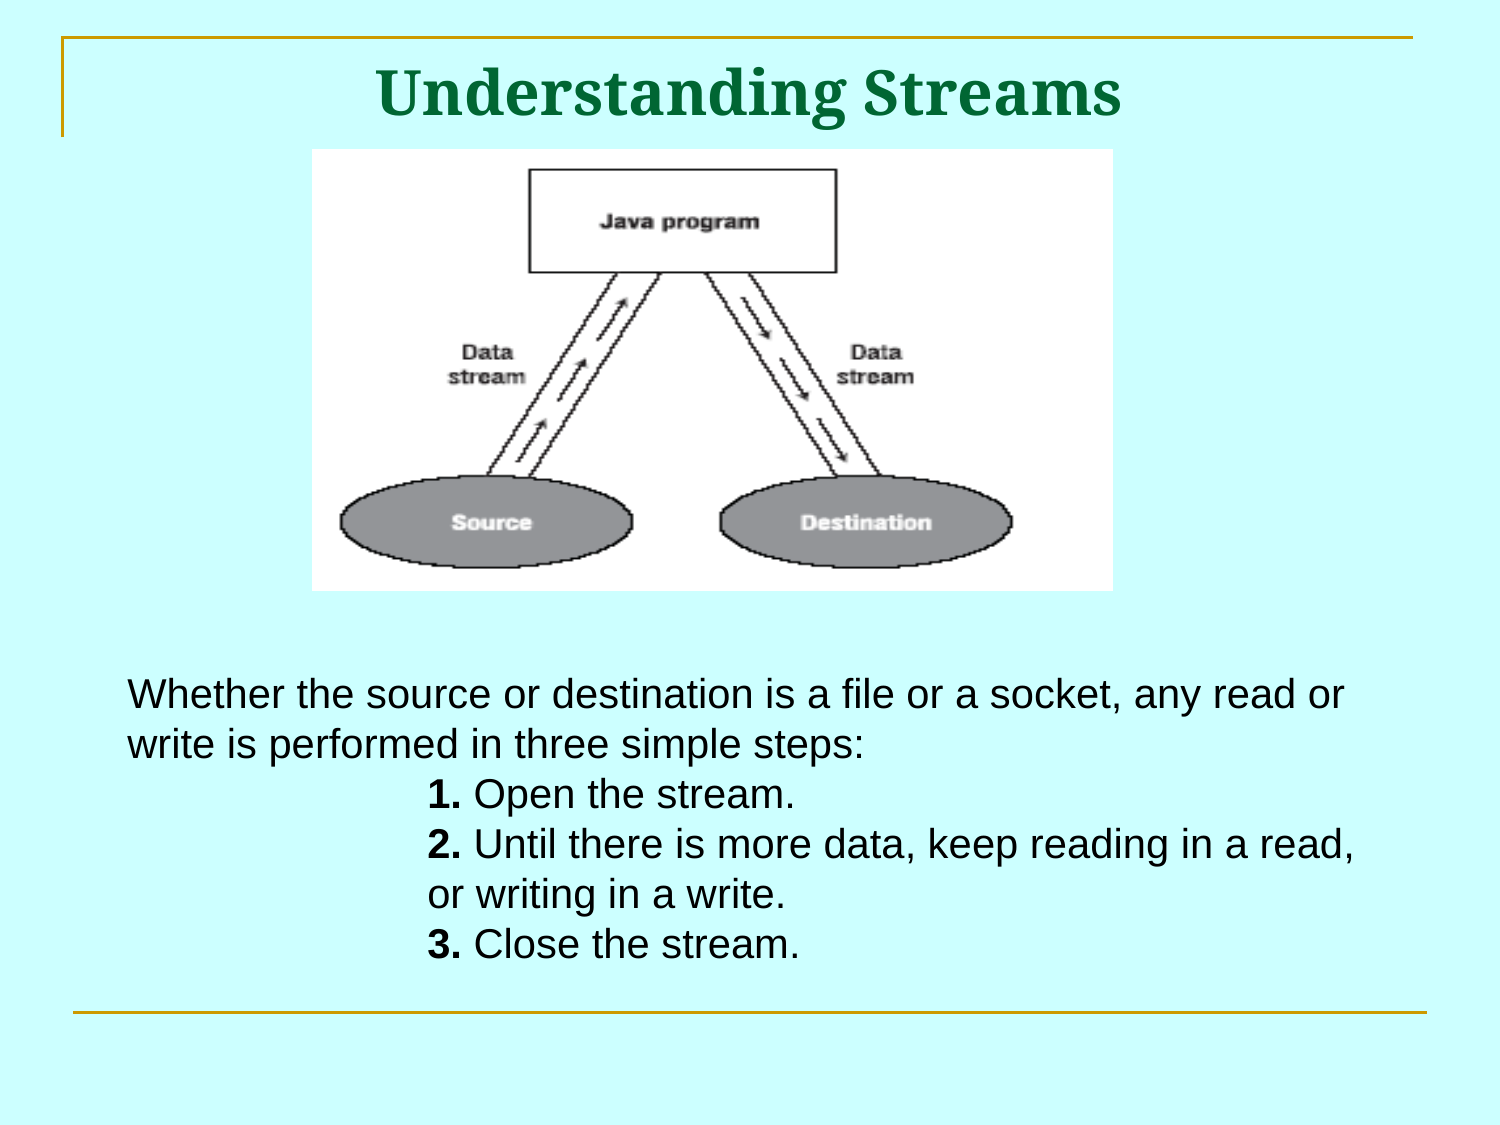

# Understanding Streams
Whether the source or destination is a file or a socket, any read or write is performed in three simple steps:
1. Open the stream.
2. Until there is more data, keep reading in a read, or writing in a write.
3. Close the stream.